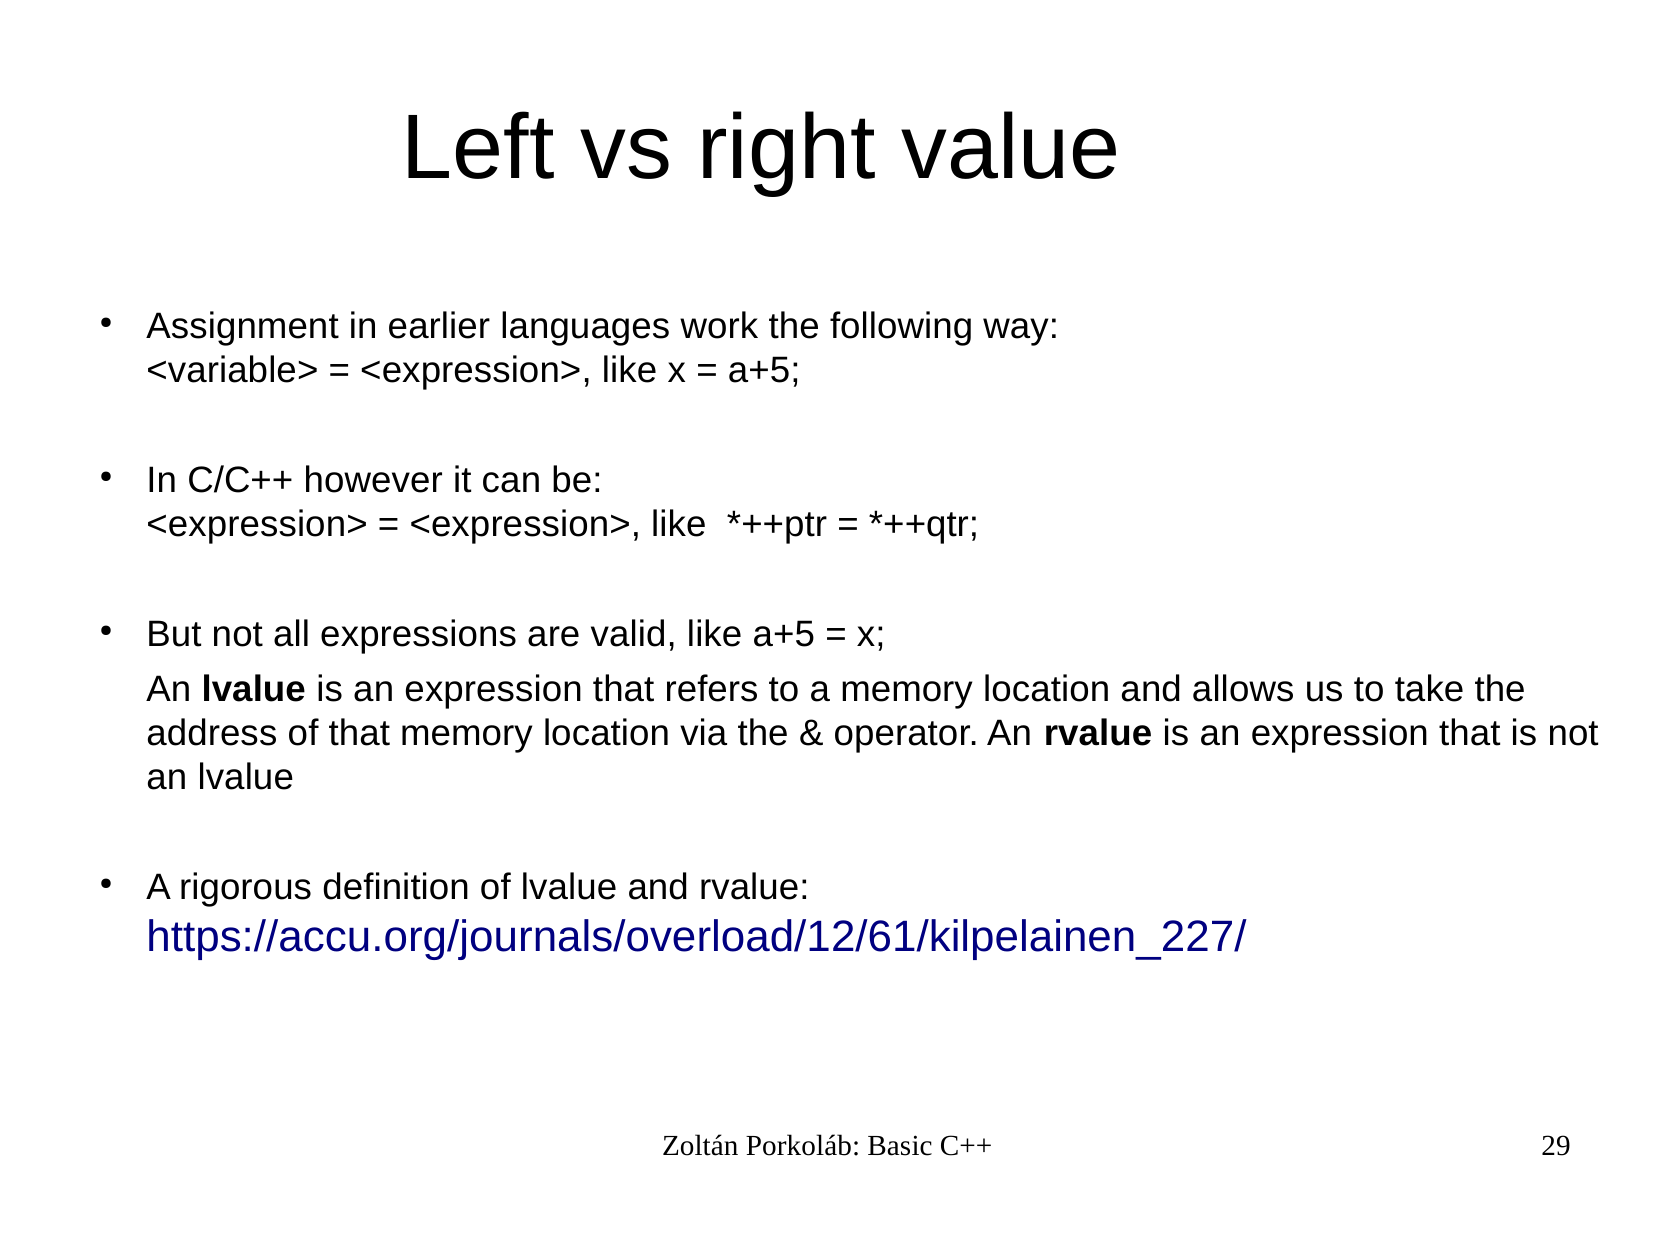

# Left vs right value
Assignment in earlier languages work the following way:
<variable> = <expression>, like x = a+5;
In C/C++ however it can be:
<expression> = <expression>, like *++ptr = *++qtr;
But not all expressions are valid, like a+5 = x;
An lvalue is an expression that refers to a memory location and allows us to take the address of that memory location via the & operator. An rvalue is an expression that is not an lvalue
A rigorous definition of lvalue and rvalue:
https://accu.org/journals/overload/12/61/kilpelainen_227/
Zoltán Porkoláb: Basic C++
29